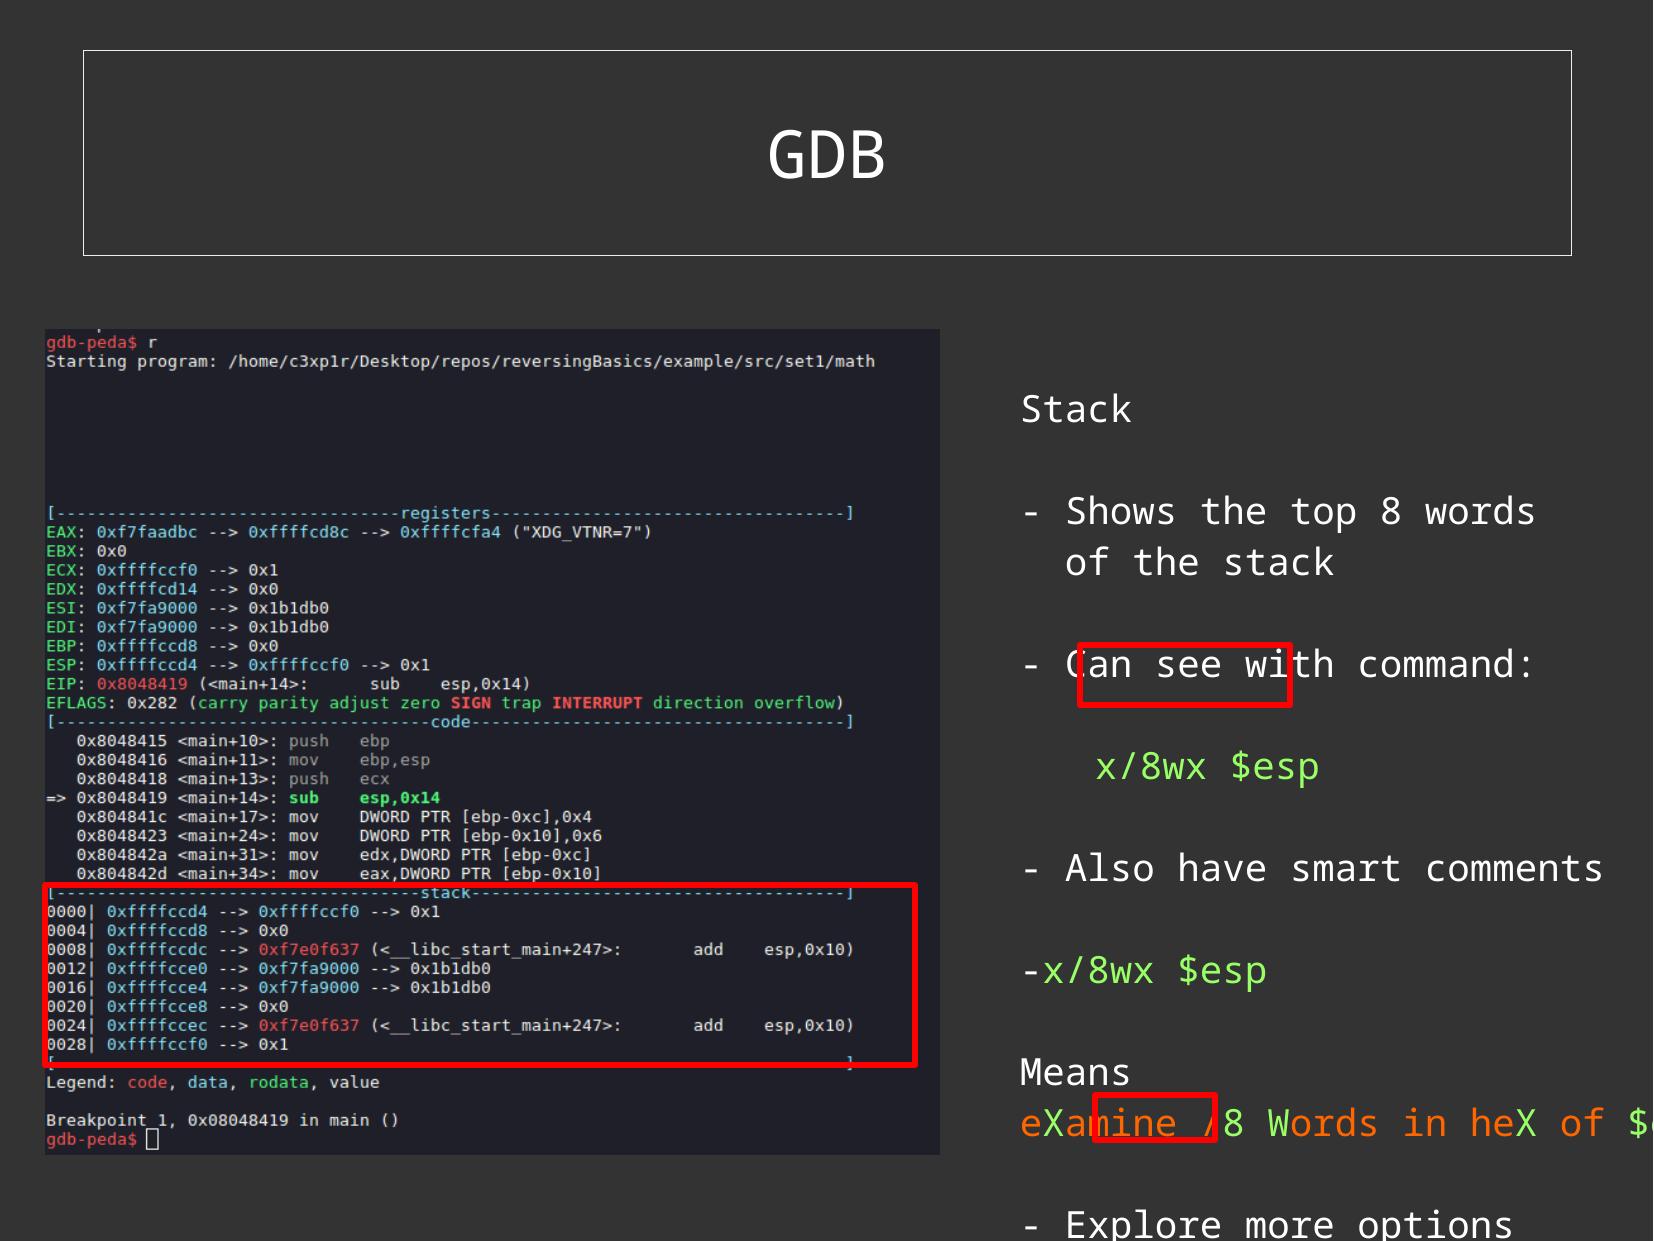

GDB
Stack
- Shows the top 8 words
 of the stack
- Can see with command:
	x/8wx $esp
- Also have smart comments
-x/8wx $esp
Means
eXamine /8 Words in heX of $esp
- Explore more options
Command:
	help x